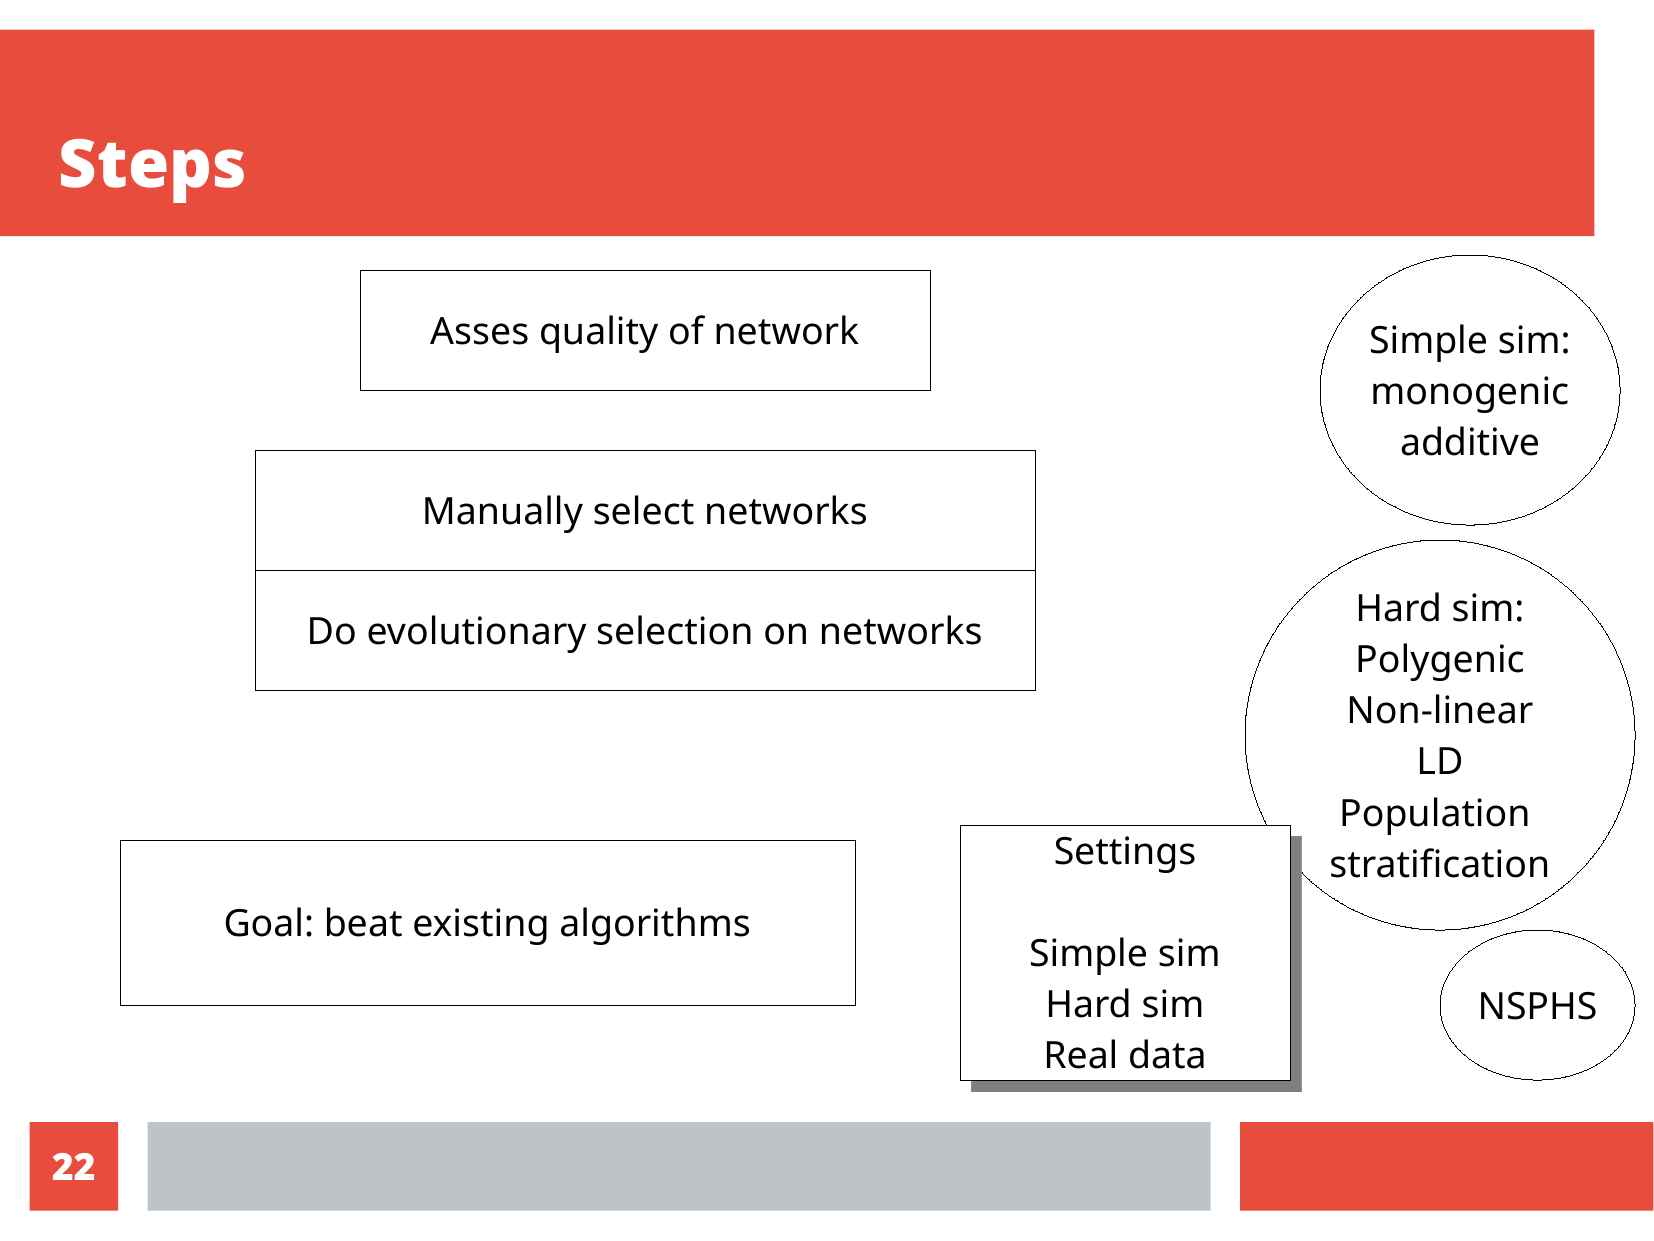

# Steps
Simple sim:
monogenic
additive
Asses quality of network
Manually select networks
Hard sim:
Polygenic
Non-linear
LD
Population
stratification
Do evolutionary selection on networks
Settings
Simple sim
Hard sim
Real data
Goal: beat existing algorithms
NSPHS
22